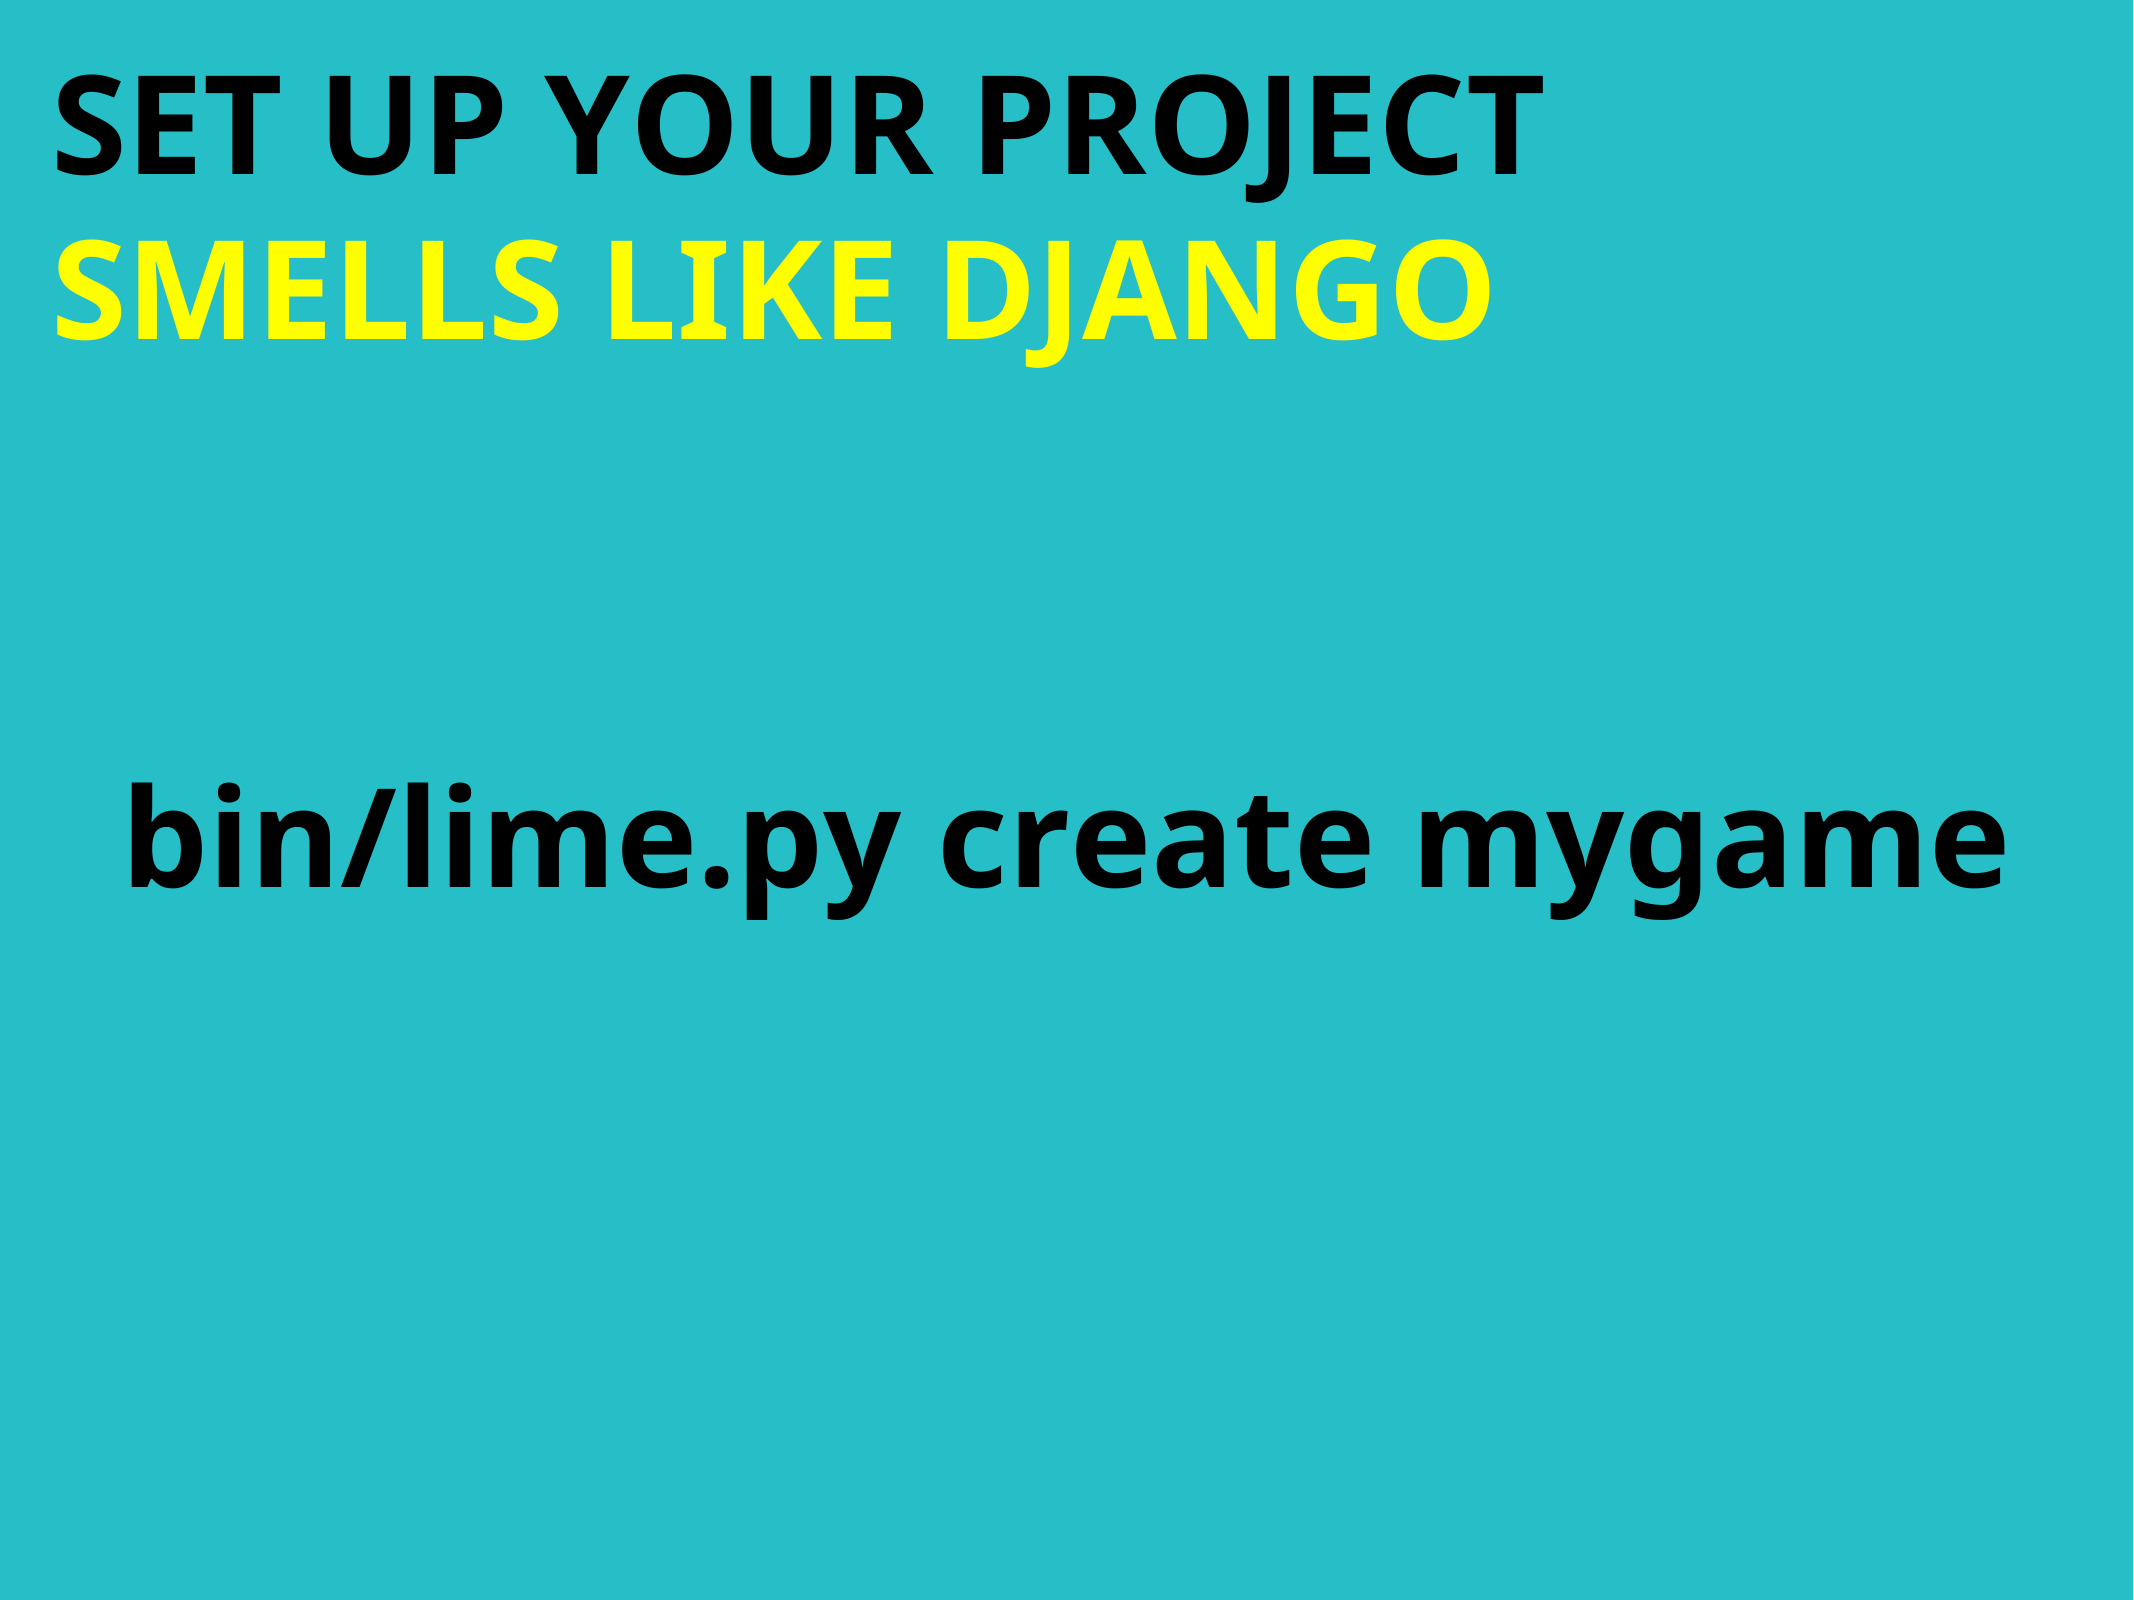

SET UP YOUR PROJECT
SMELLS LIKE DJANGO
bin/lime.py create mygame